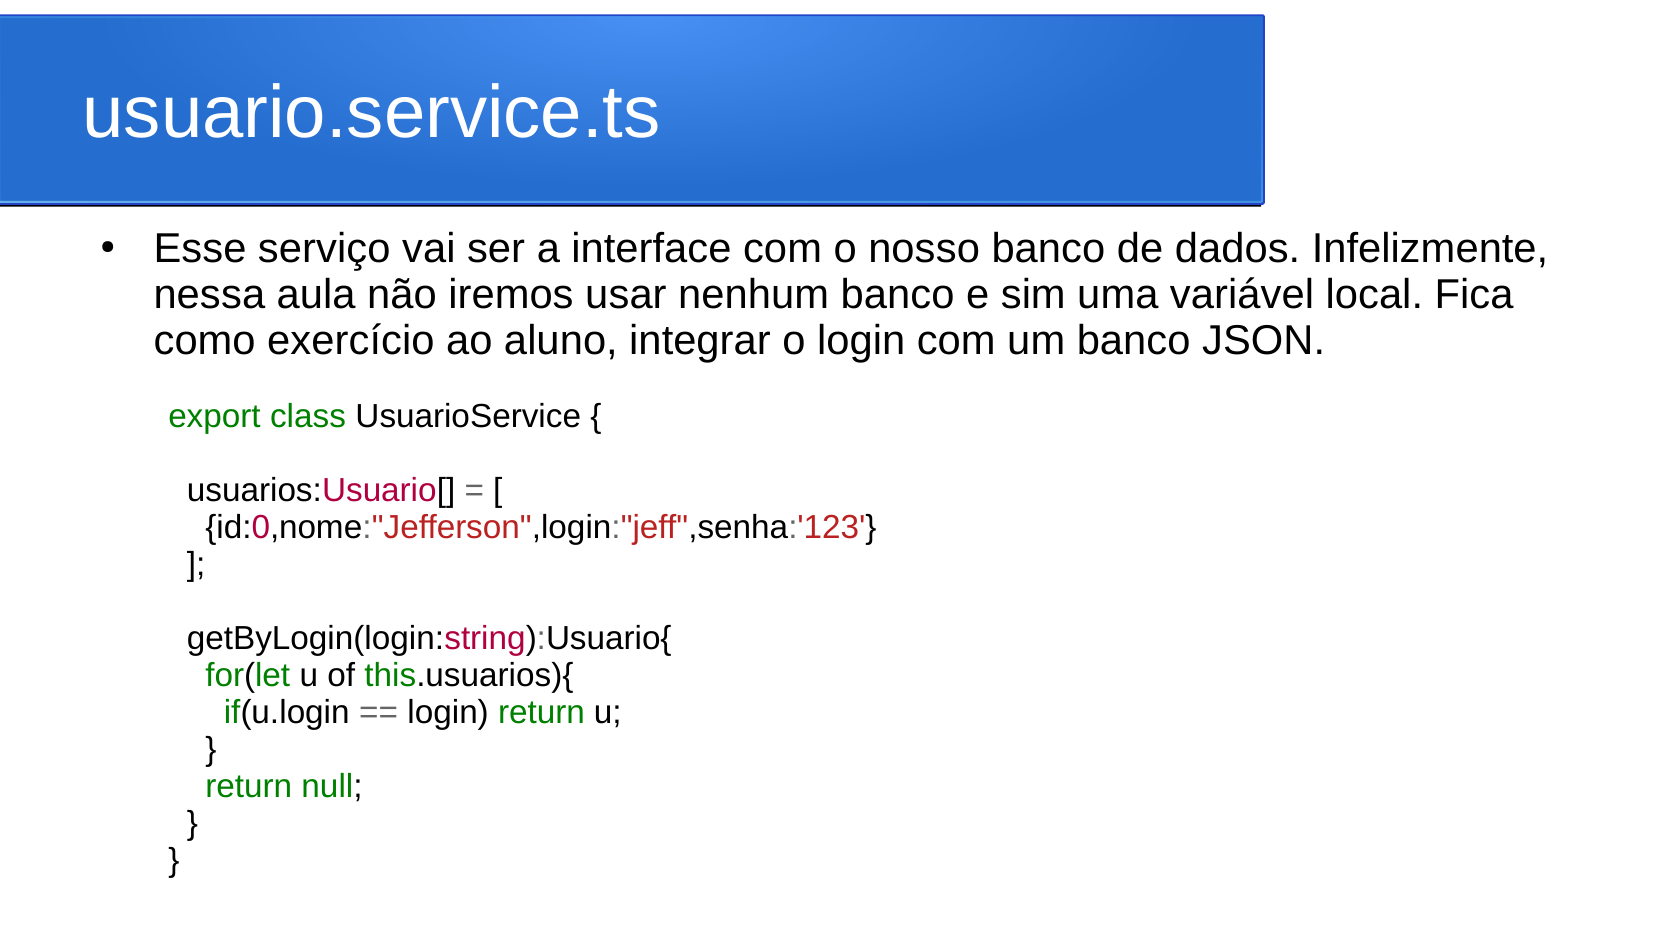

# usuario.service.ts
Esse serviço vai ser a interface com o nosso banco de dados. Infelizmente, nessa aula não iremos usar nenhum banco e sim uma variável local. Fica como exercício ao aluno, integrar o login com um banco JSON.
export class UsuarioService {
 usuarios:Usuario[] = [
 {id:0,nome:"Jefferson",login:"jeff",senha:'123'}
 ];
 getByLogin(login:string):Usuario{
 for(let u of this.usuarios){
 if(u.login == login) return u;
 }
 return null;
 }
}